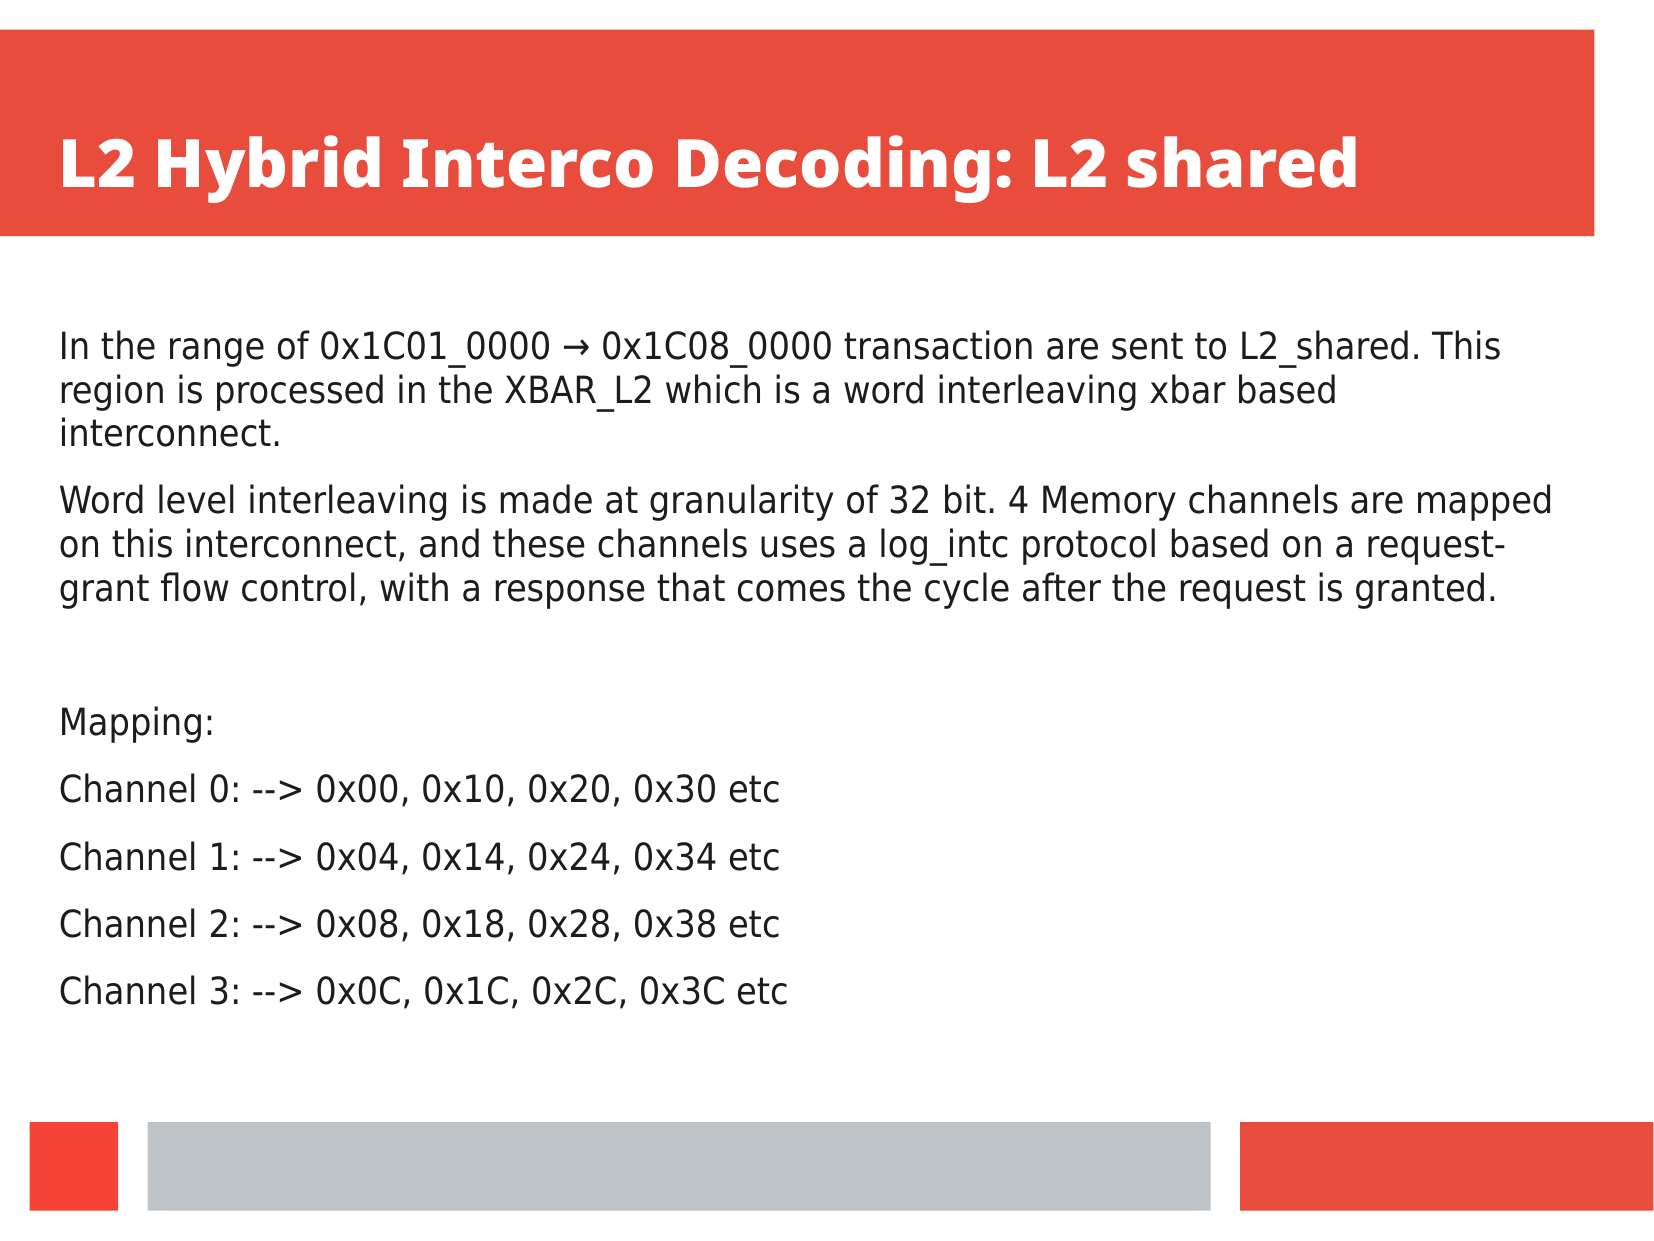

# L2 Hybrid Interco Decoding: L2 shared
In the range of 0x1C01_0000 → 0x1C08_0000 transaction are sent to L2_shared. This region is processed in the XBAR_L2 which is a word interleaving xbar based interconnect.
Word level interleaving is made at granularity of 32 bit. 4 Memory channels are mapped on this interconnect, and these channels uses a log_intc protocol based on a request-grant flow control, with a response that comes the cycle after the request is granted.
Mapping:
Channel 0: --> 0x00, 0x10, 0x20, 0x30 etc
Channel 1: --> 0x04, 0x14, 0x24, 0x34 etc
Channel 2: --> 0x08, 0x18, 0x28, 0x38 etc
Channel 3: --> 0x0C, 0x1C, 0x2C, 0x3C etc